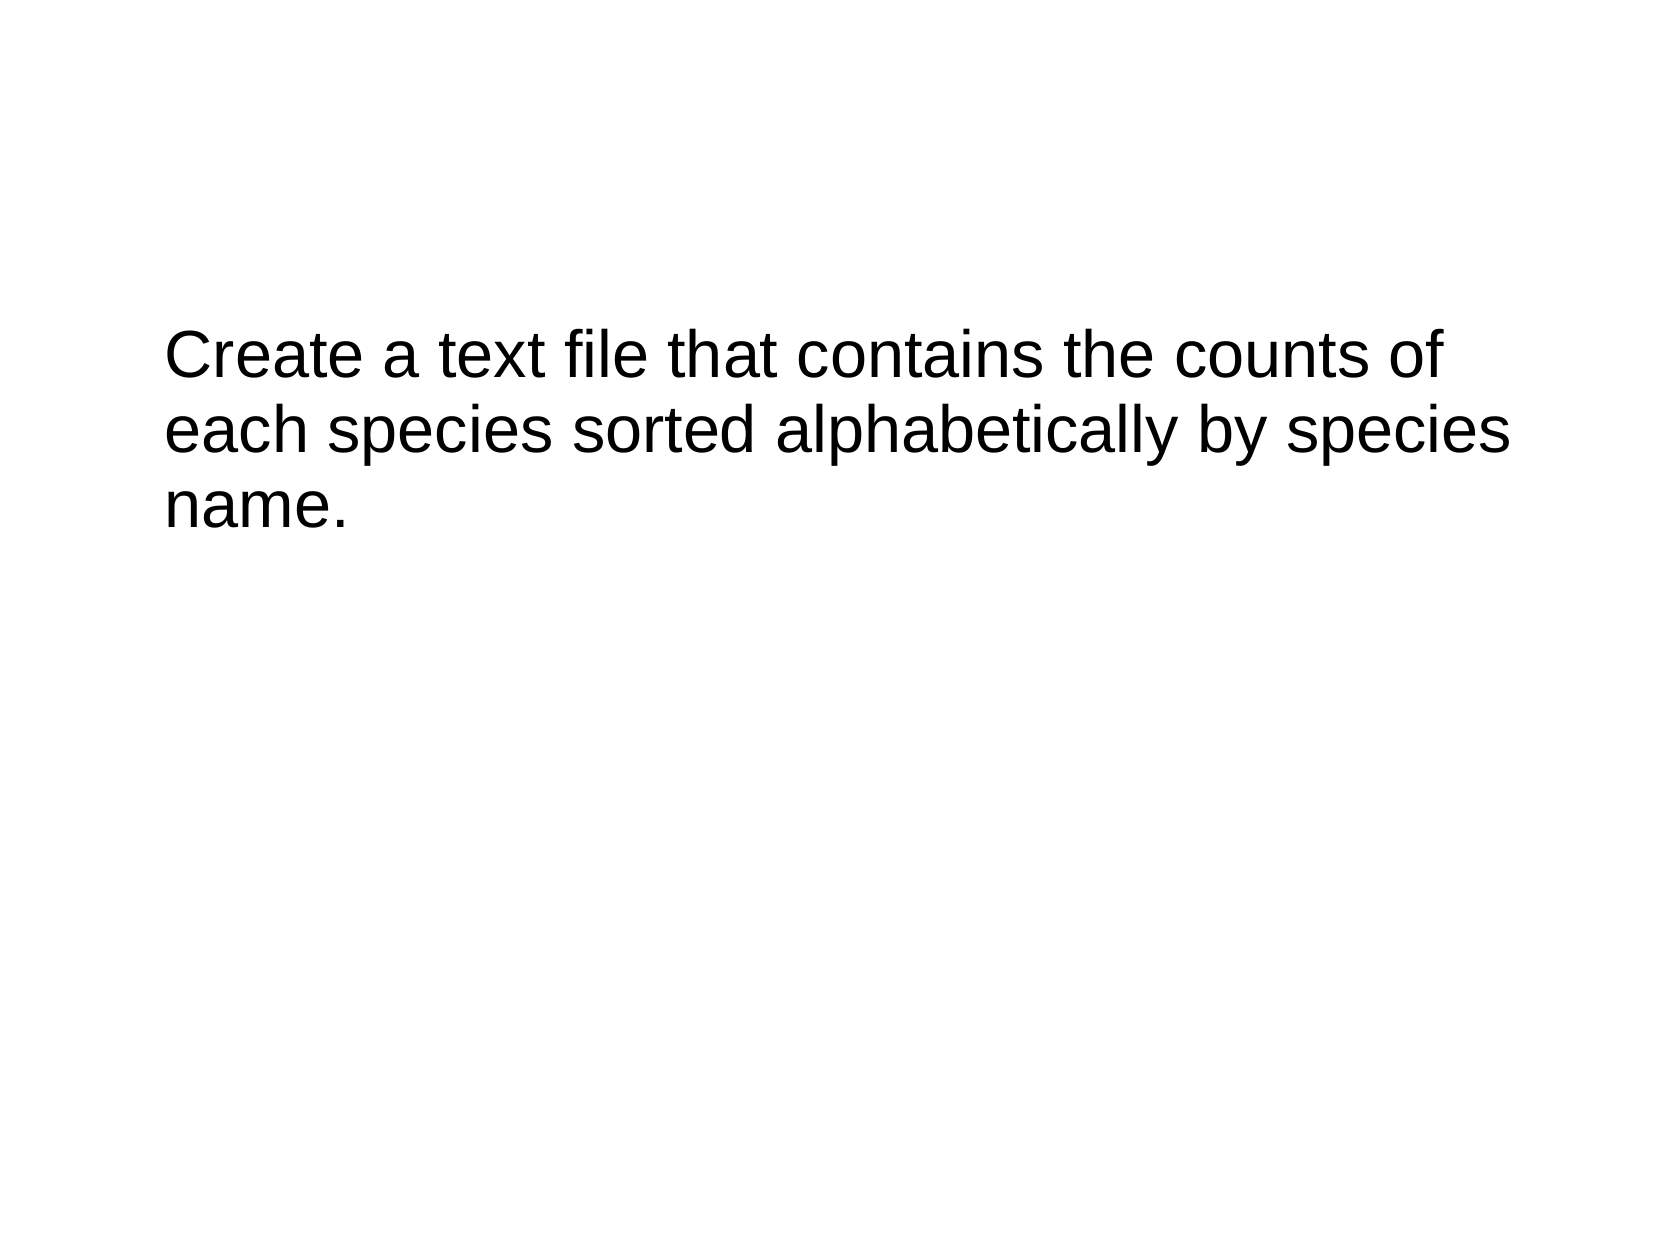

Create a text file that contains the counts of each species sorted alphabetically by species name.